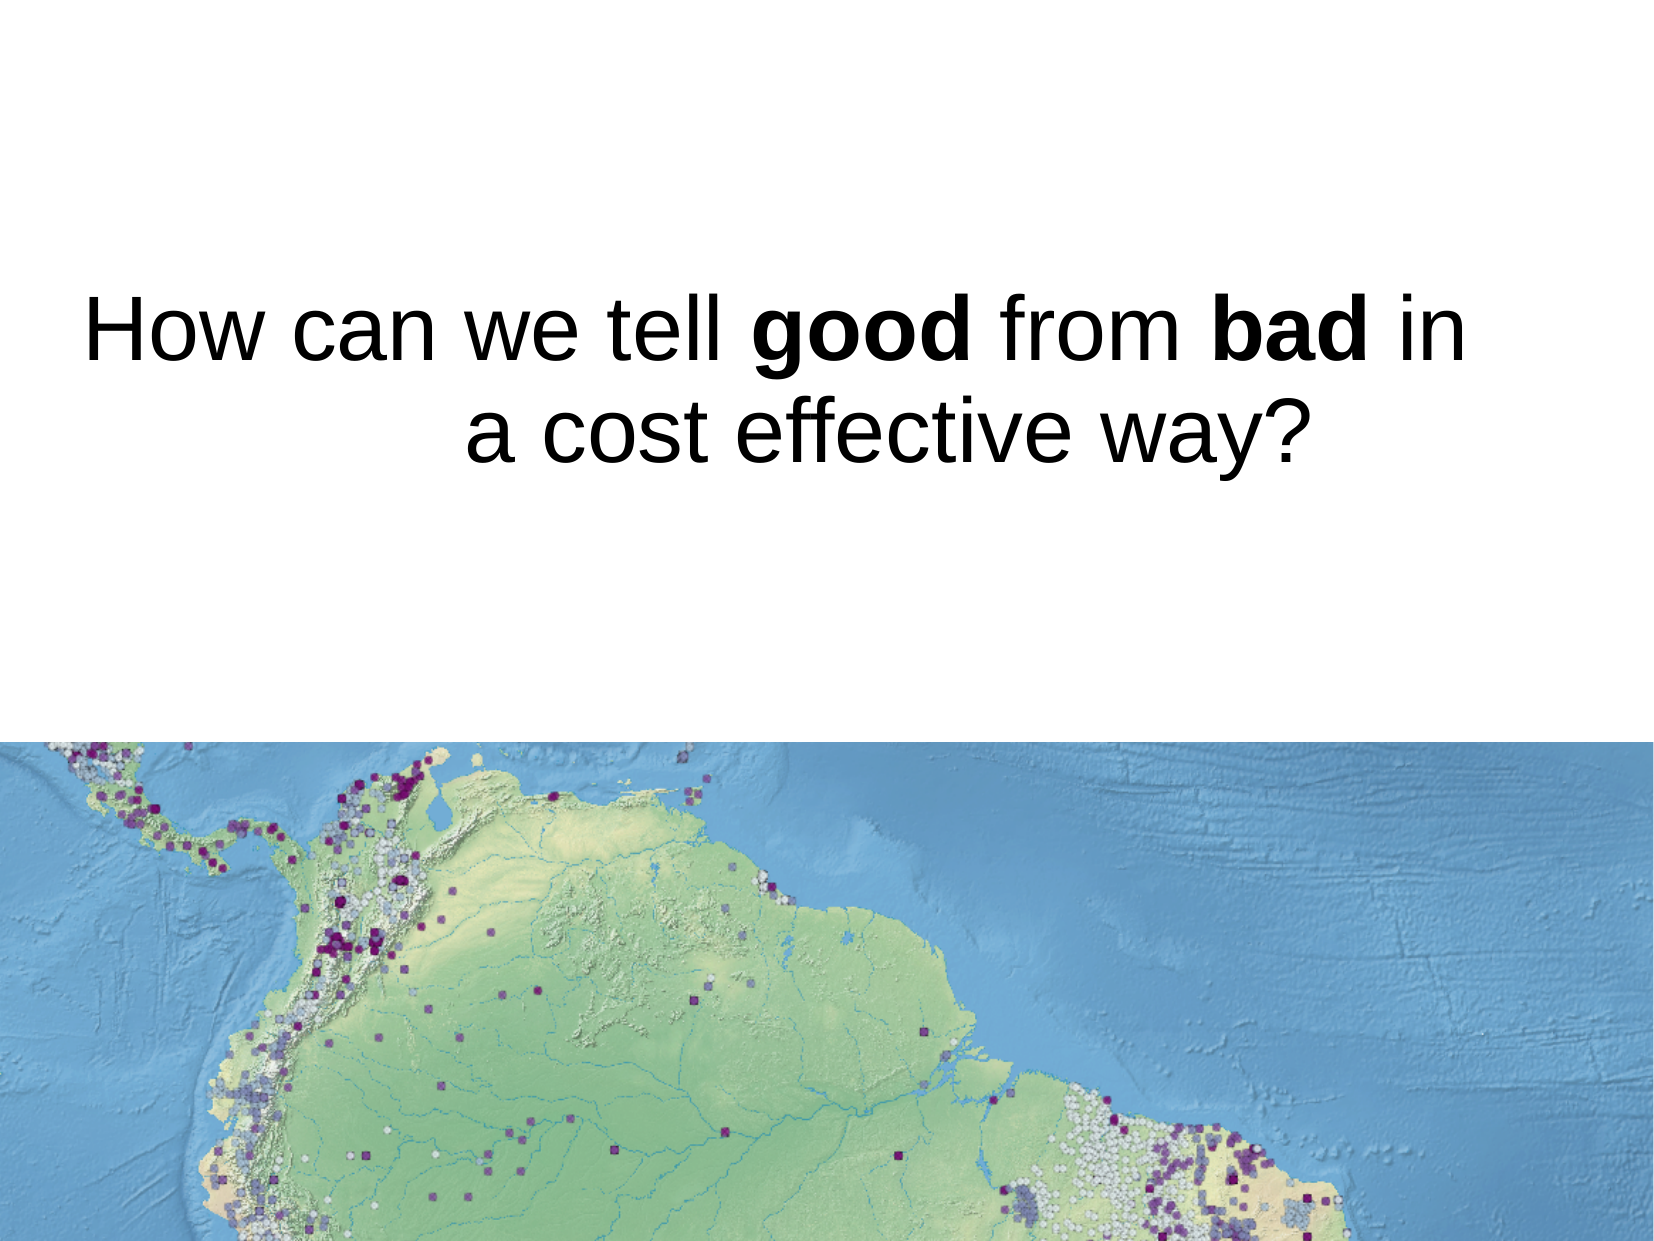

How can we tell good from bad in
 a cost effective way?